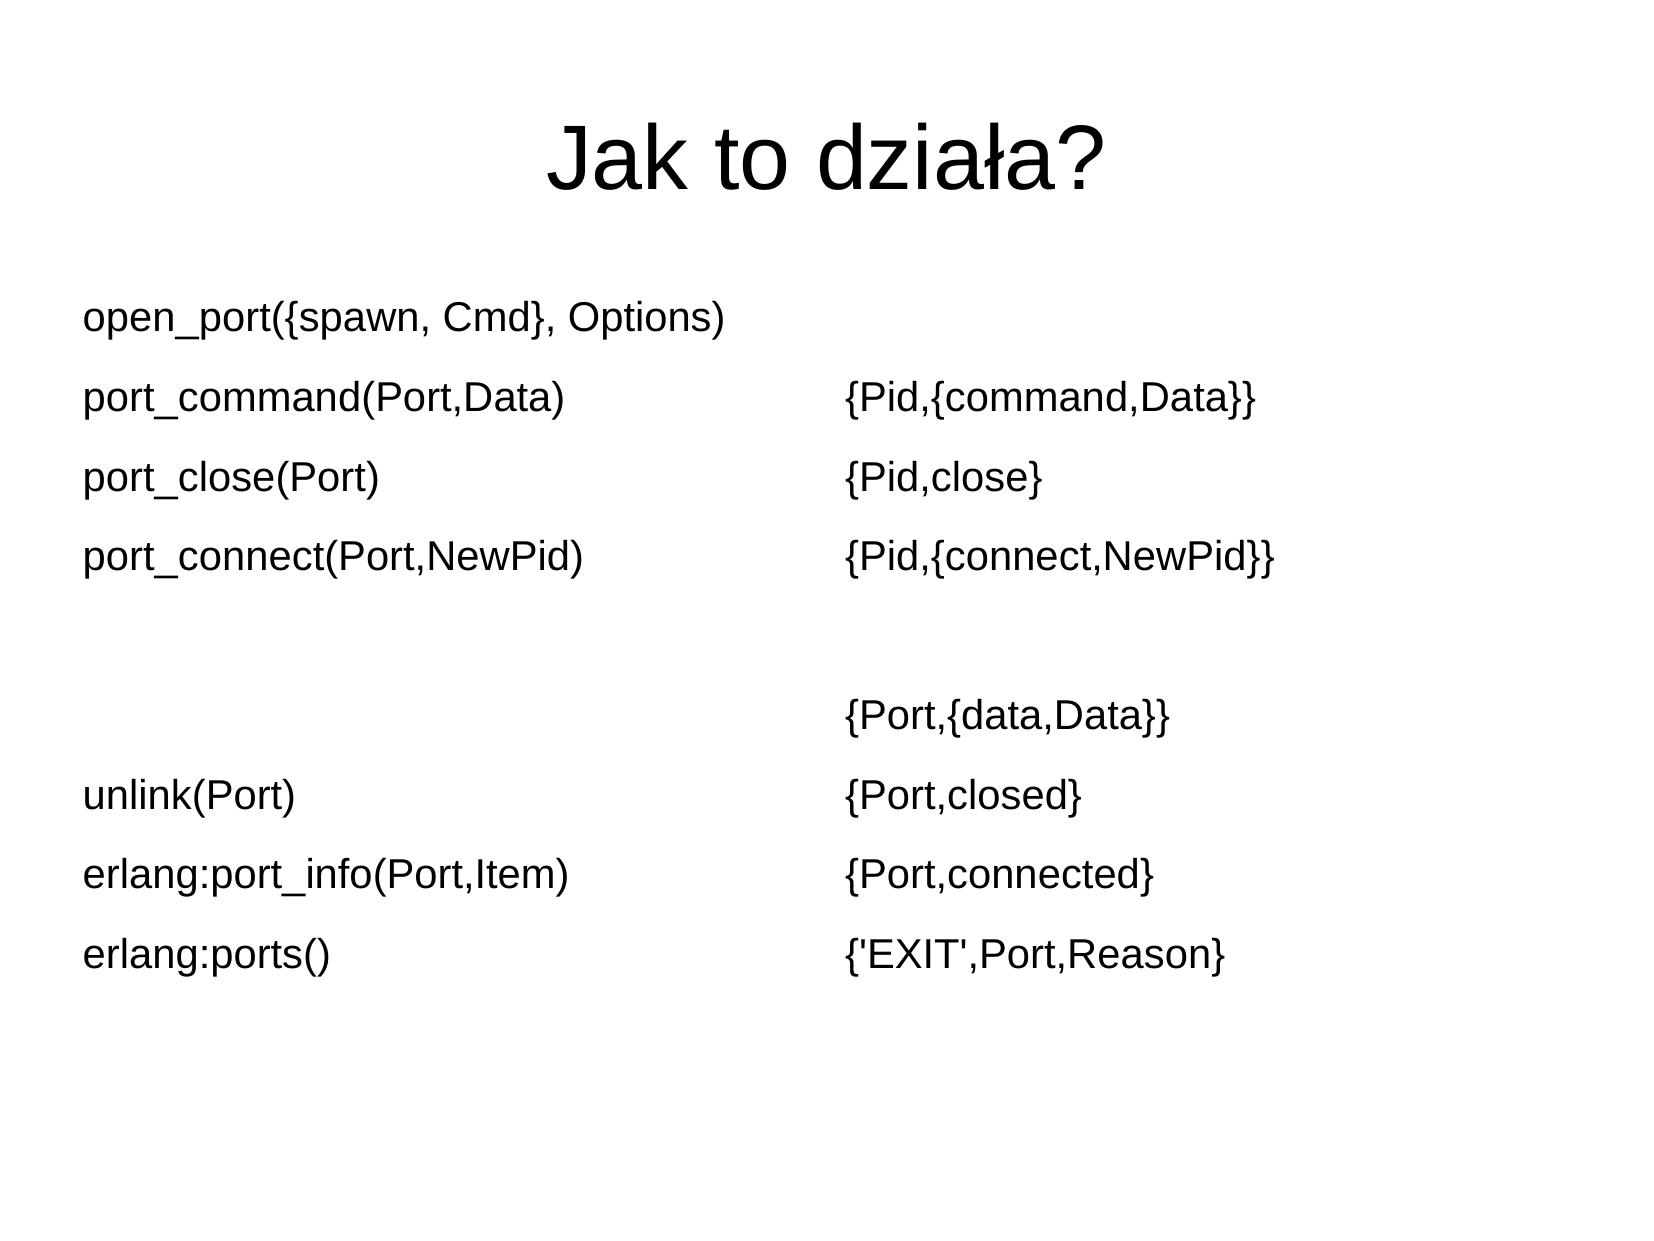

# Jak to działa?
open_port({spawn, Cmd}, Options)
port_command(Port,Data)
port_close(Port)
port_connect(Port,NewPid)
unlink(Port)
erlang:port_info(Port,Item)
erlang:ports()
{Pid,{command,Data}}
{Pid,close}
{Pid,{connect,NewPid}}
{Port,{data,Data}}
{Port,closed}
{Port,connected}
{'EXIT',Port,Reason}